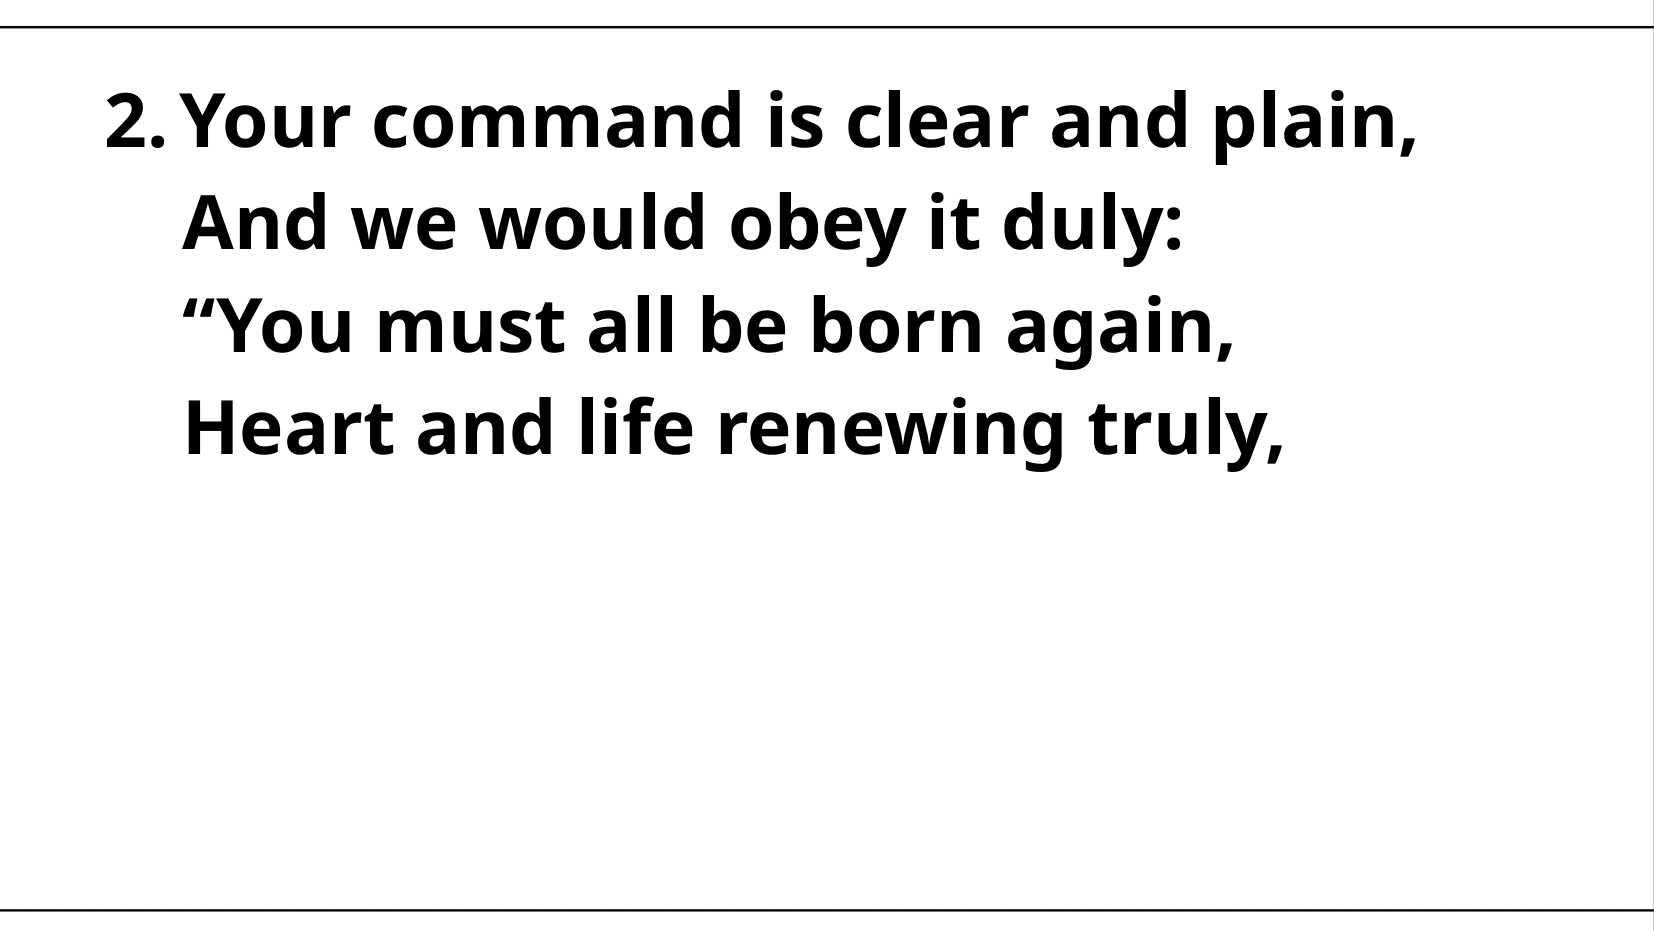

2.	Your command is clear and plain,
 And we would obey it duly:
 “You must all be born again,
 Heart and life renewing truly,